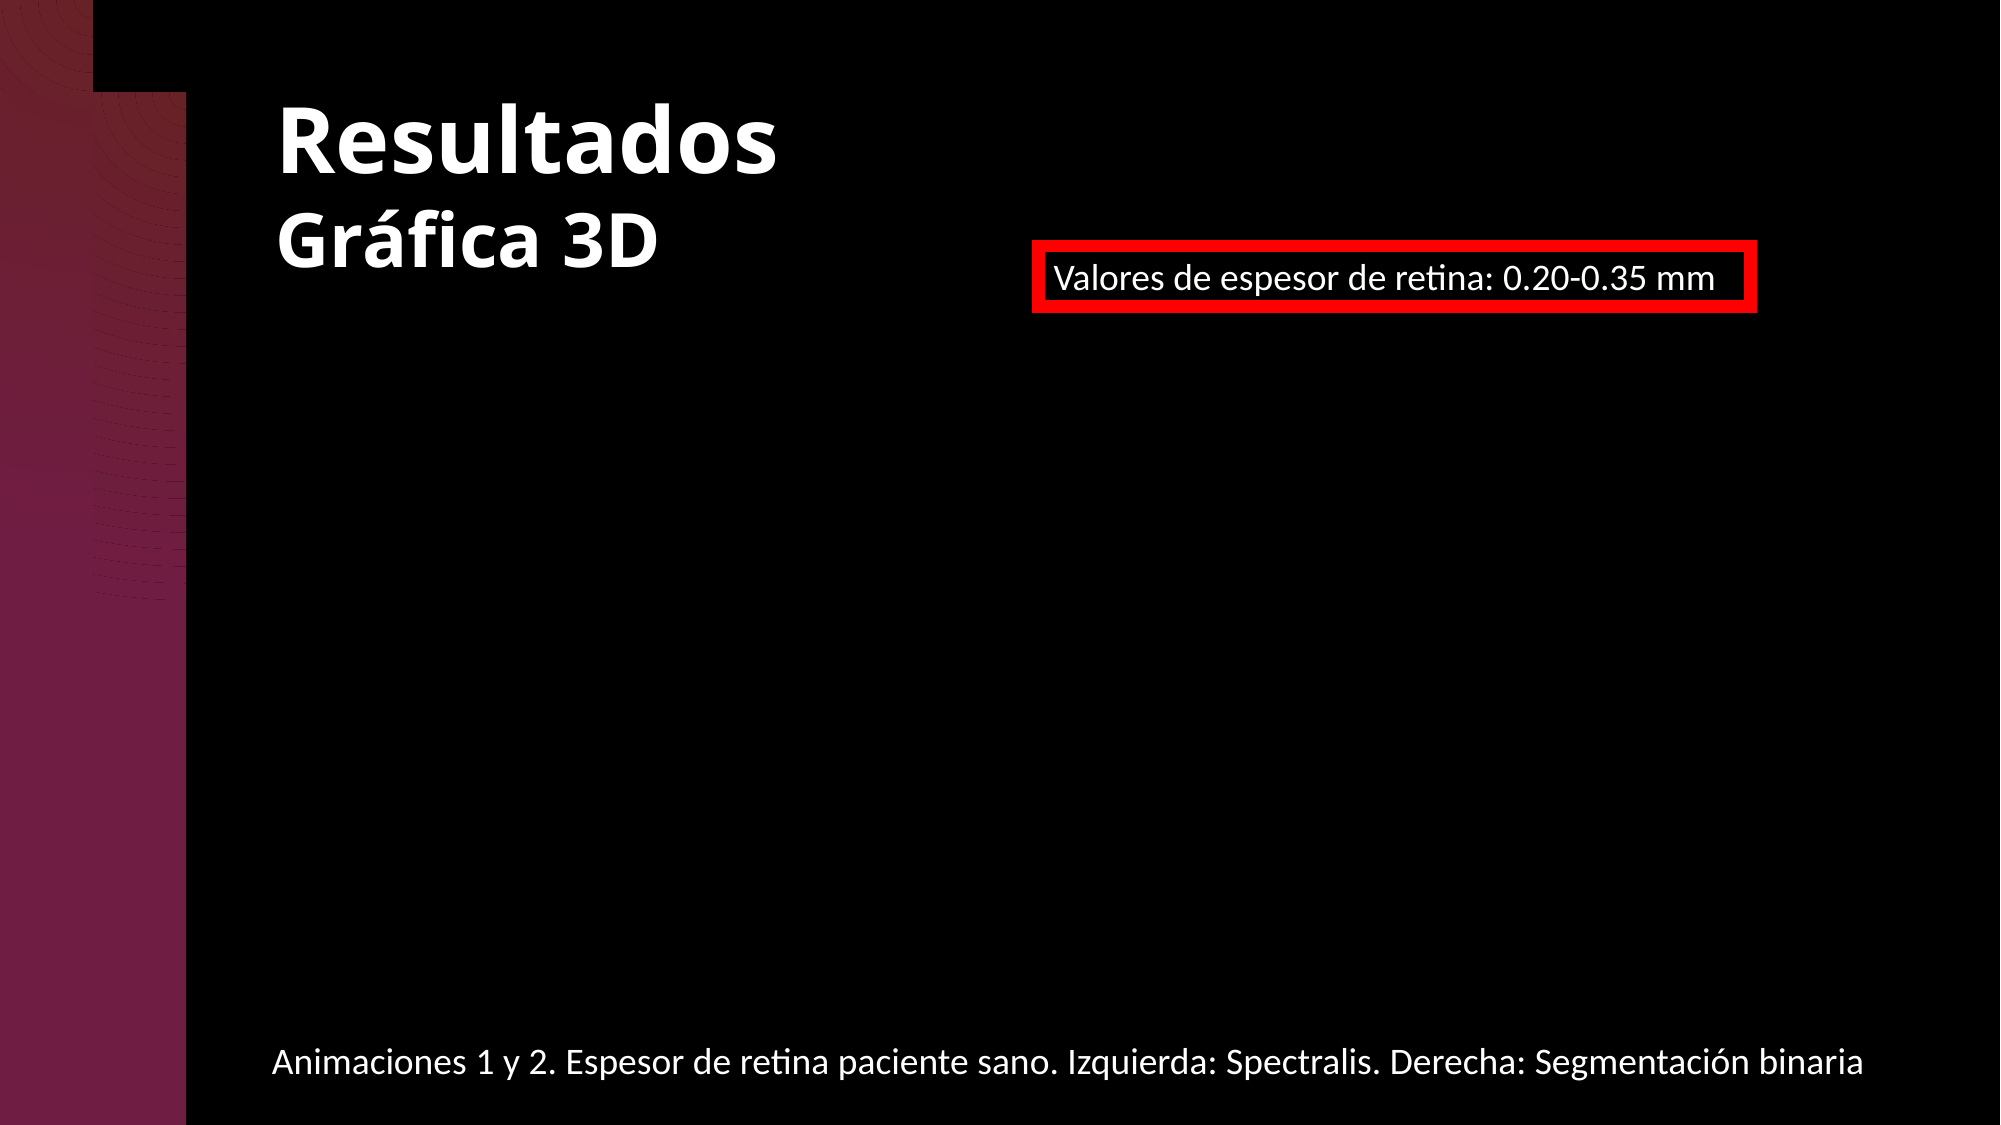

# Resultados Gráfica 3D
Valores de espesor de retina: 0.20-0.35 mm
Animaciones 1 y 2. Espesor de retina paciente sano. Izquierda: Spectralis. Derecha: Segmentación binaria